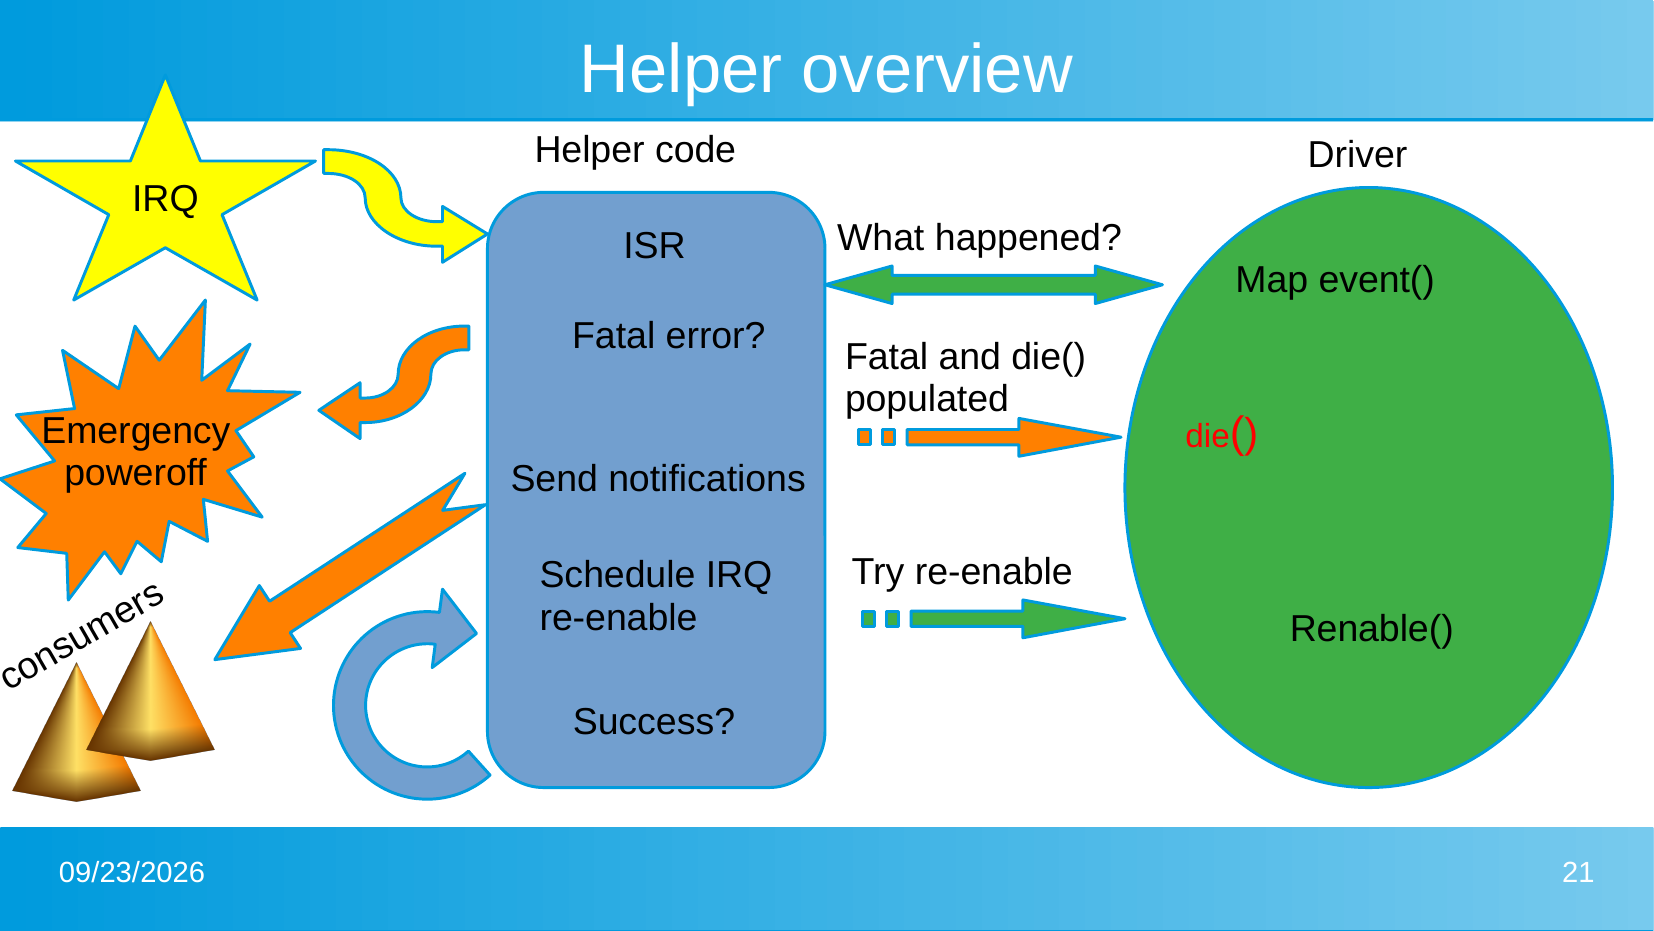

# Helper overview
IRQ
Helper code
Driver
What happened?
ISR
Map event()
Emergency
poweroff
Fatal error?
Fatal and die()
populated
die()
Send notifications
Try re-enable
Schedule IRQ
re-enable
Renable()
consumers
Success?
21